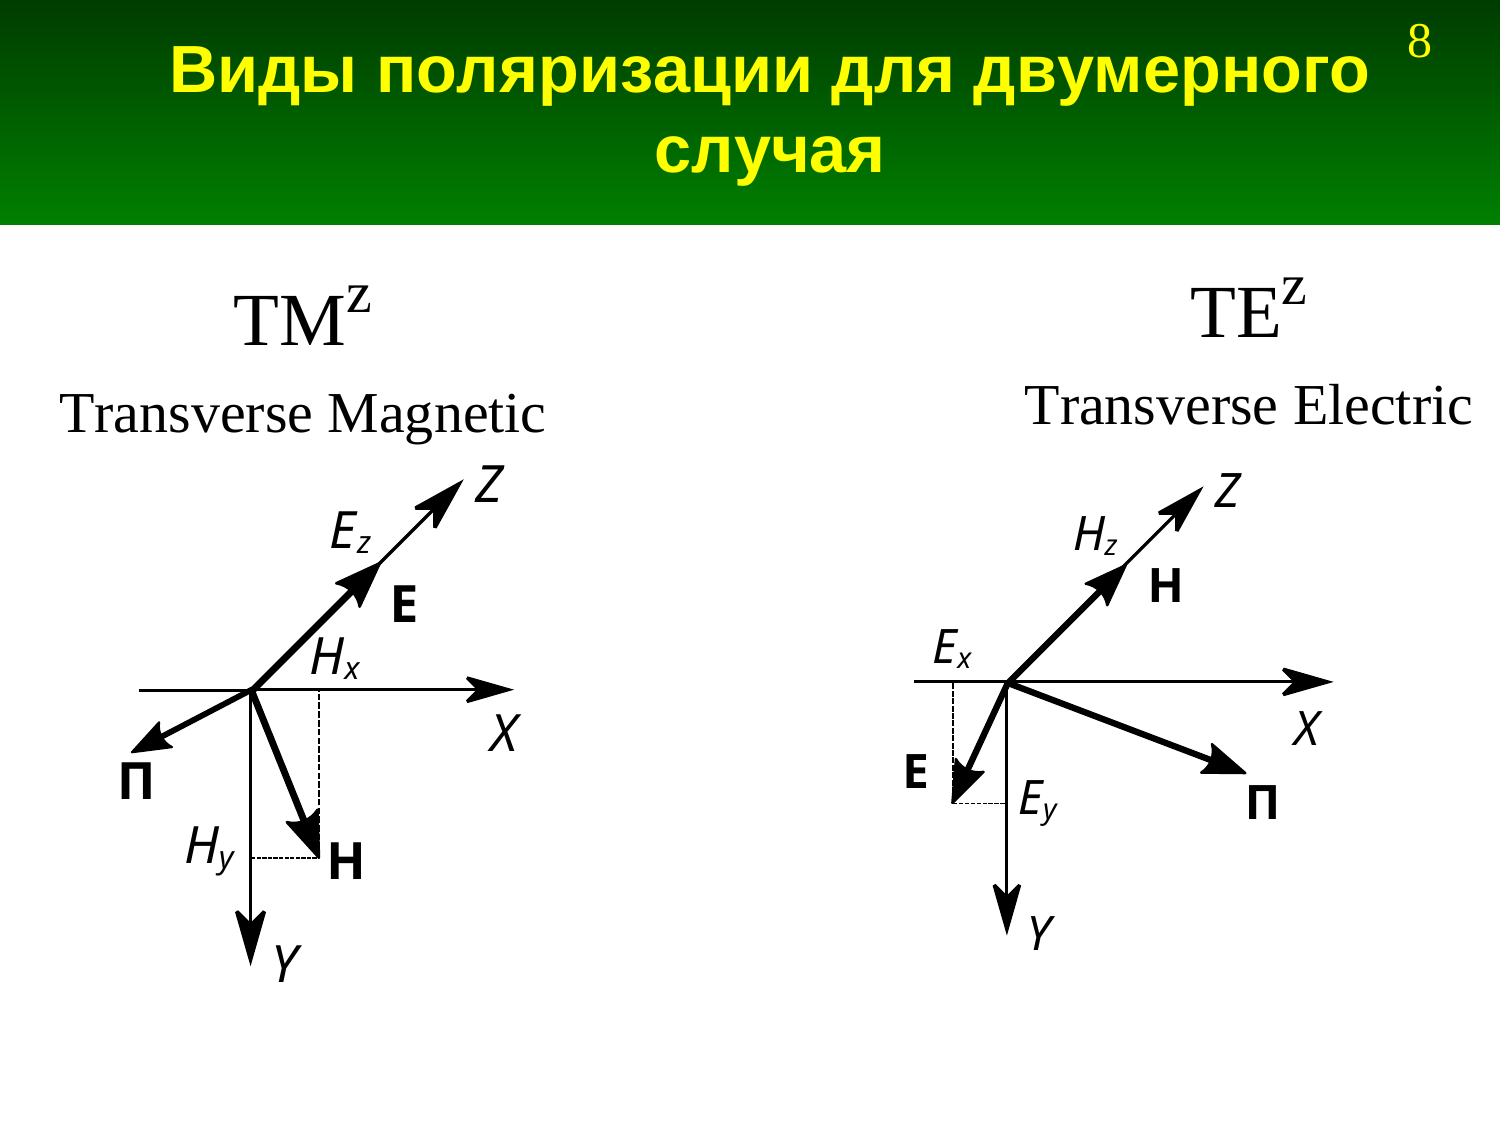

# Виды поляризации для двумерного случая
TEz
Transverse Electric
TMz
Transverse Magnetic